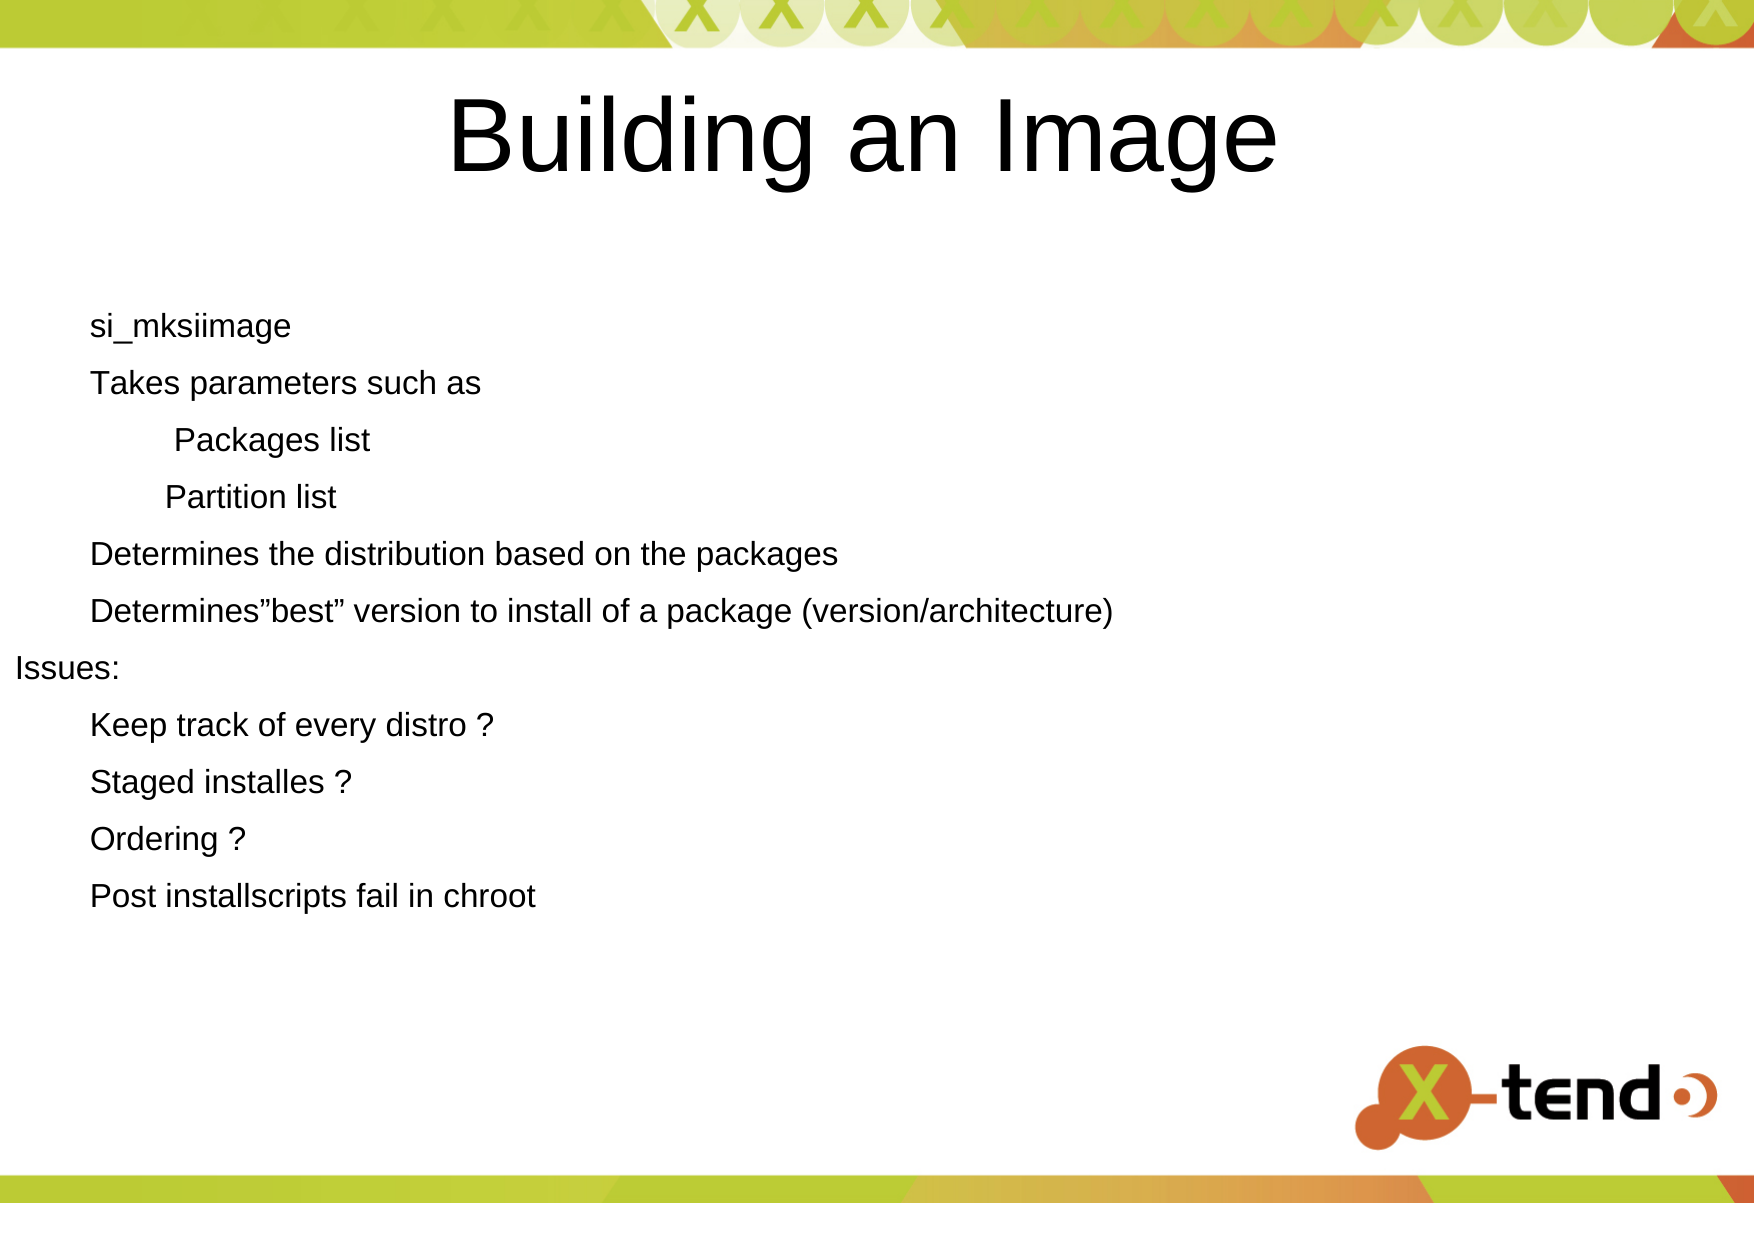

# Building an Image
si_mksiimage
Takes parameters such as
 Packages list
Partition list
Determines the distribution based on the packages
Determines”best” version to install of a package (version/architecture)
Issues:
Keep track of every distro ?
Staged installes ?
Ordering ?
Post installscripts fail in chroot